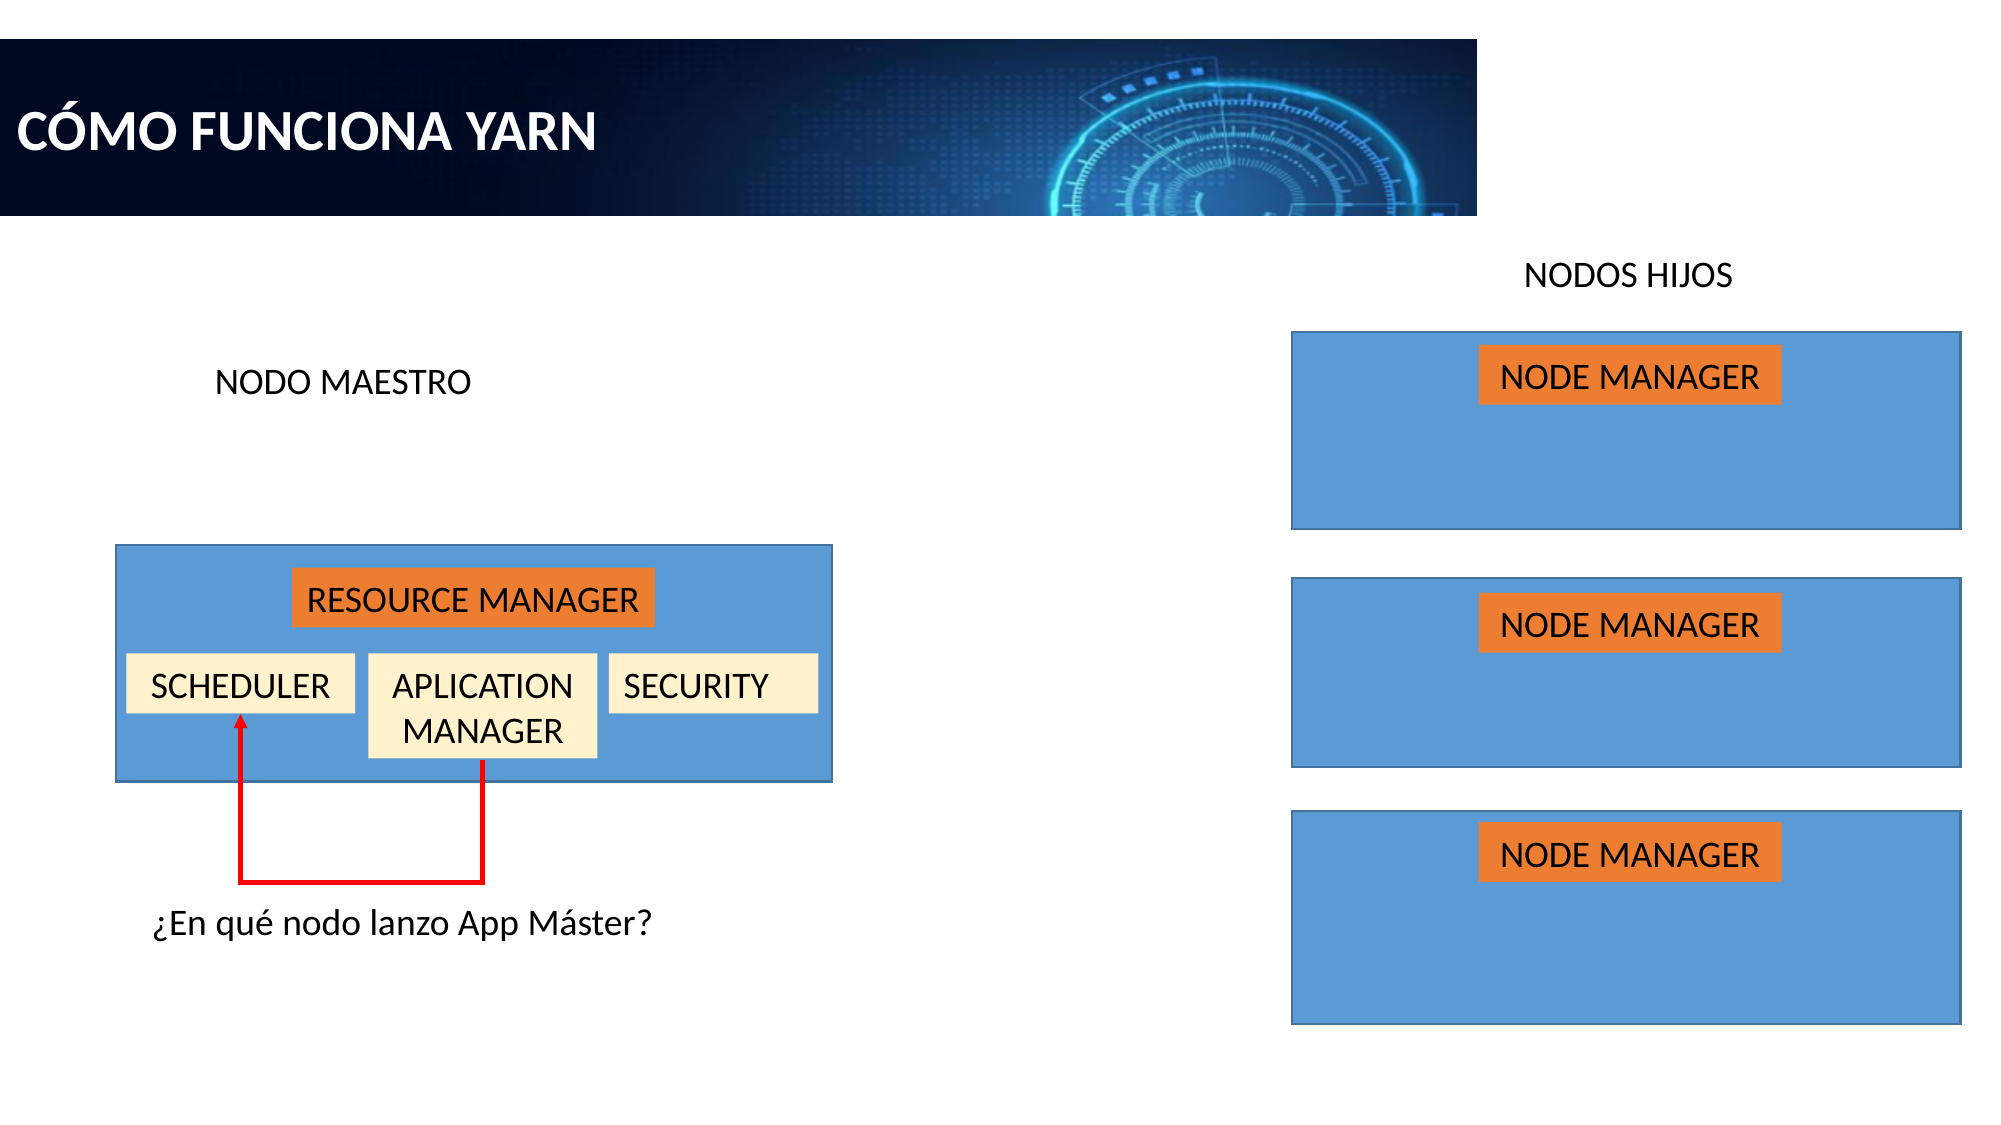

CÓMO FUNCIONA YARN
NODOS HIJOS
NODE MANAGER
NODO MAESTRO
RESOURCE MANAGER
NODE MANAGER
SCHEDULER
APLICATION MANAGER
SECURITY
NODE MANAGER
¿En qué nodo lanzo App Máster?